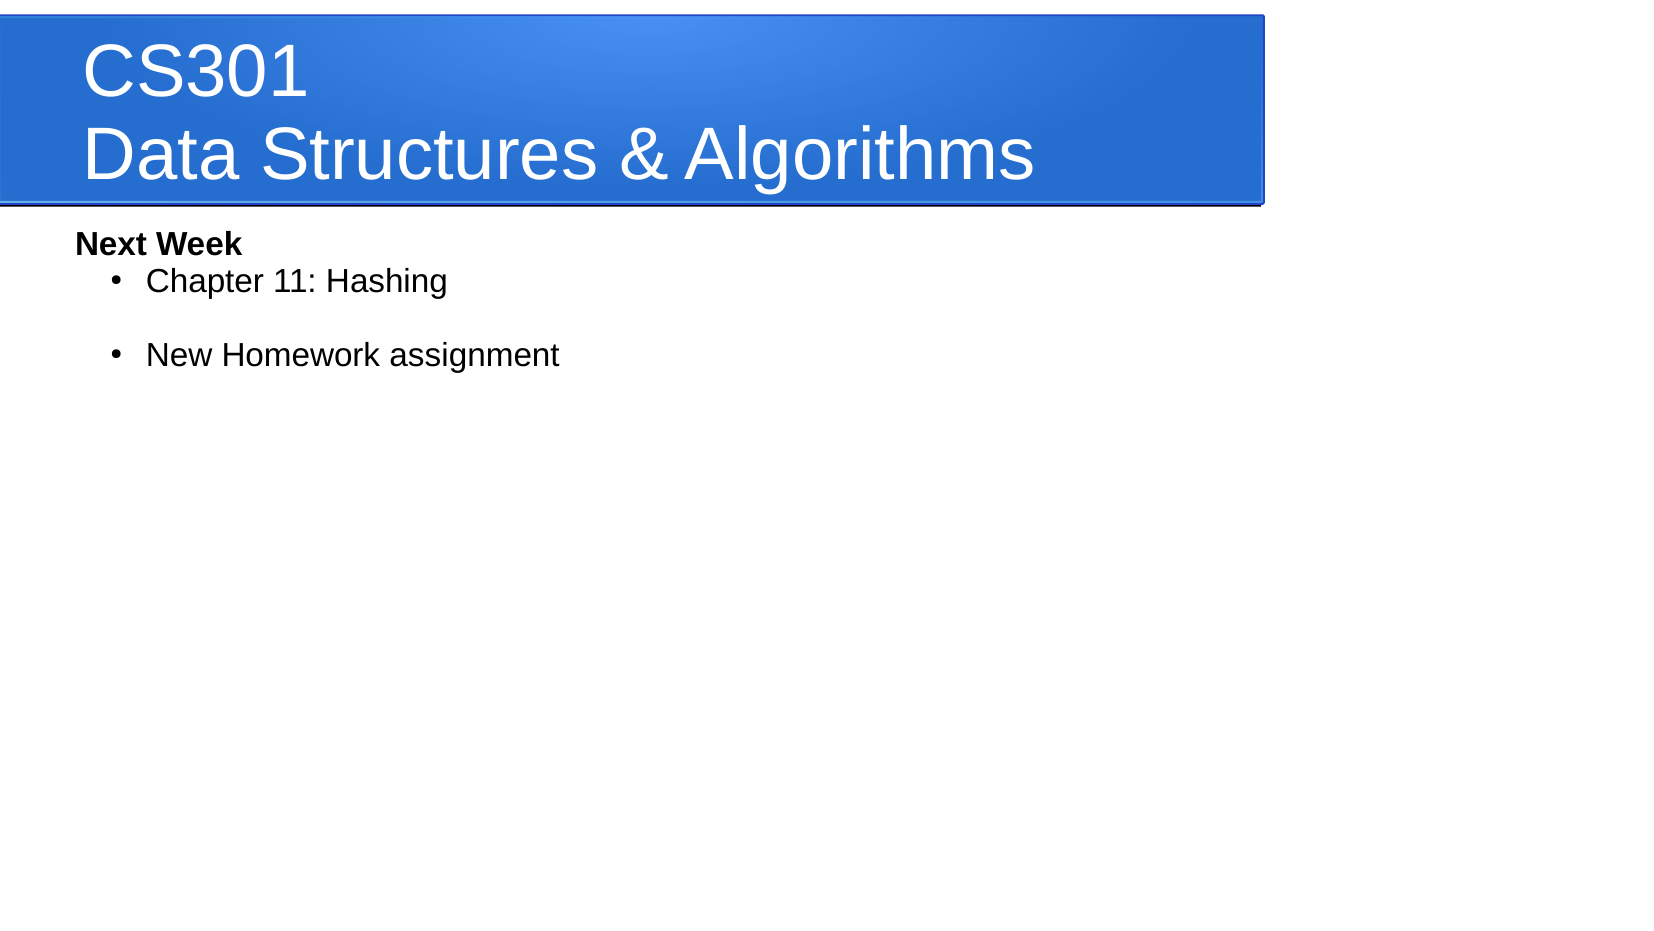

# CS301 Data Structures & Algorithms
Next Week
Chapter 11: Hashing
New Homework assignment